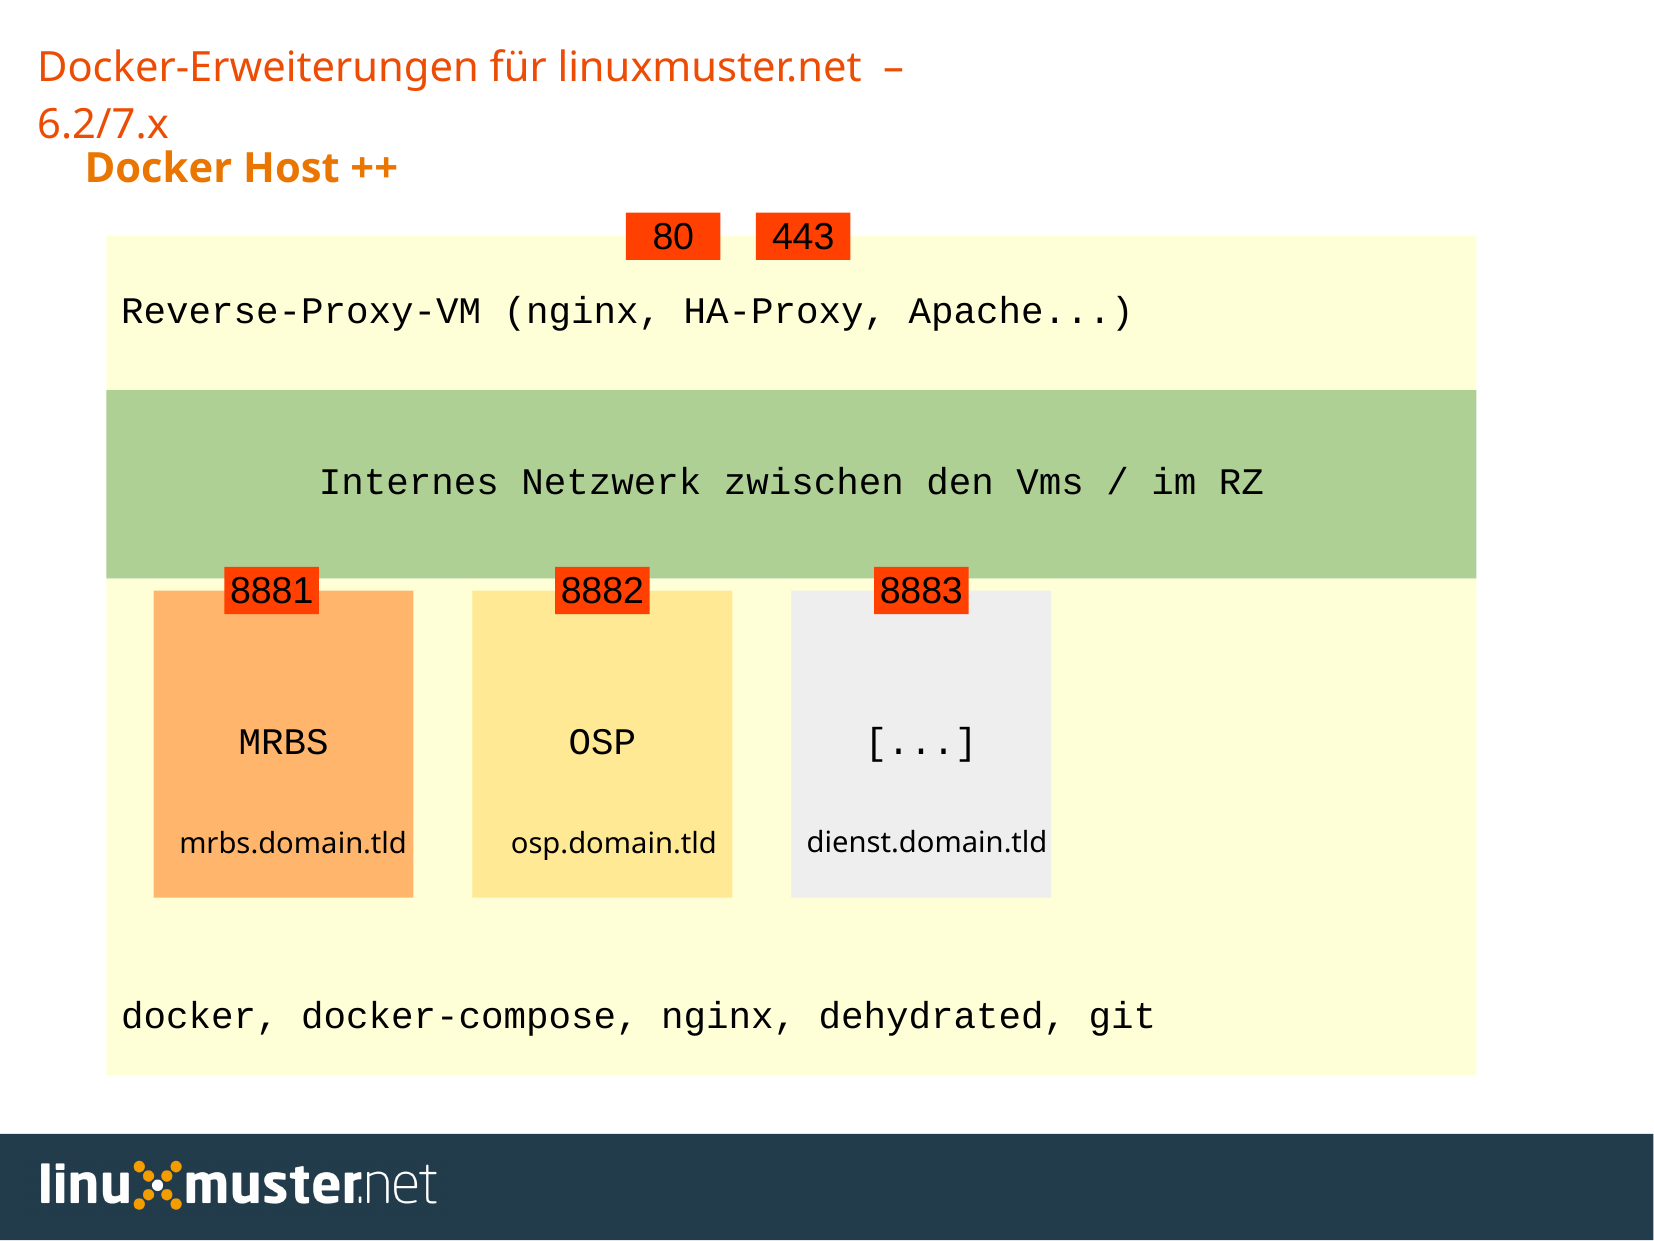

Docker-Erweiterungen für linuxmuster.net – 6.2/7.x
 Docker Host ++
80
443
Reverse-Proxy-VM (nginx, HA-Proxy, Apache...)
Internes Netzwerk zwischen den Vms / im RZ
8881
8882
8883
docker, docker-compose, nginx, dehydrated, git
MRBS
OSP
[...]
dienst.domain.tld
mrbs.domain.tld
osp.domain.tld